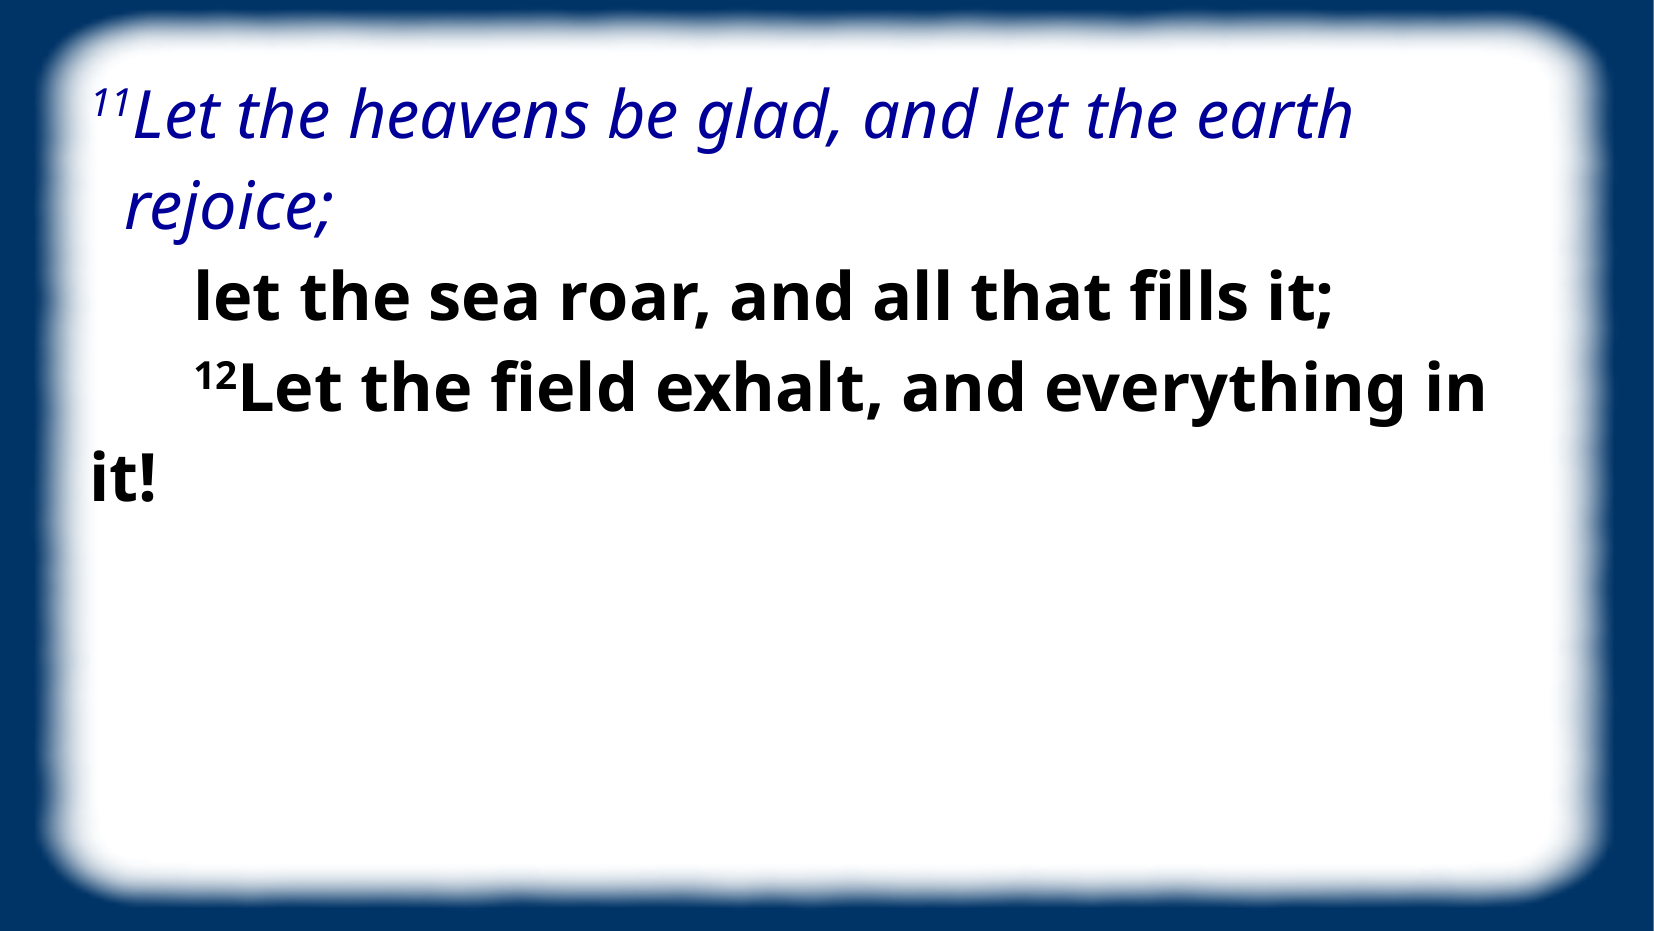

11Let the heavens be glad, and let the earth
 rejoice;
 let the sea roar, and all that fills it;
 12Let the field exhalt, and everything in it!